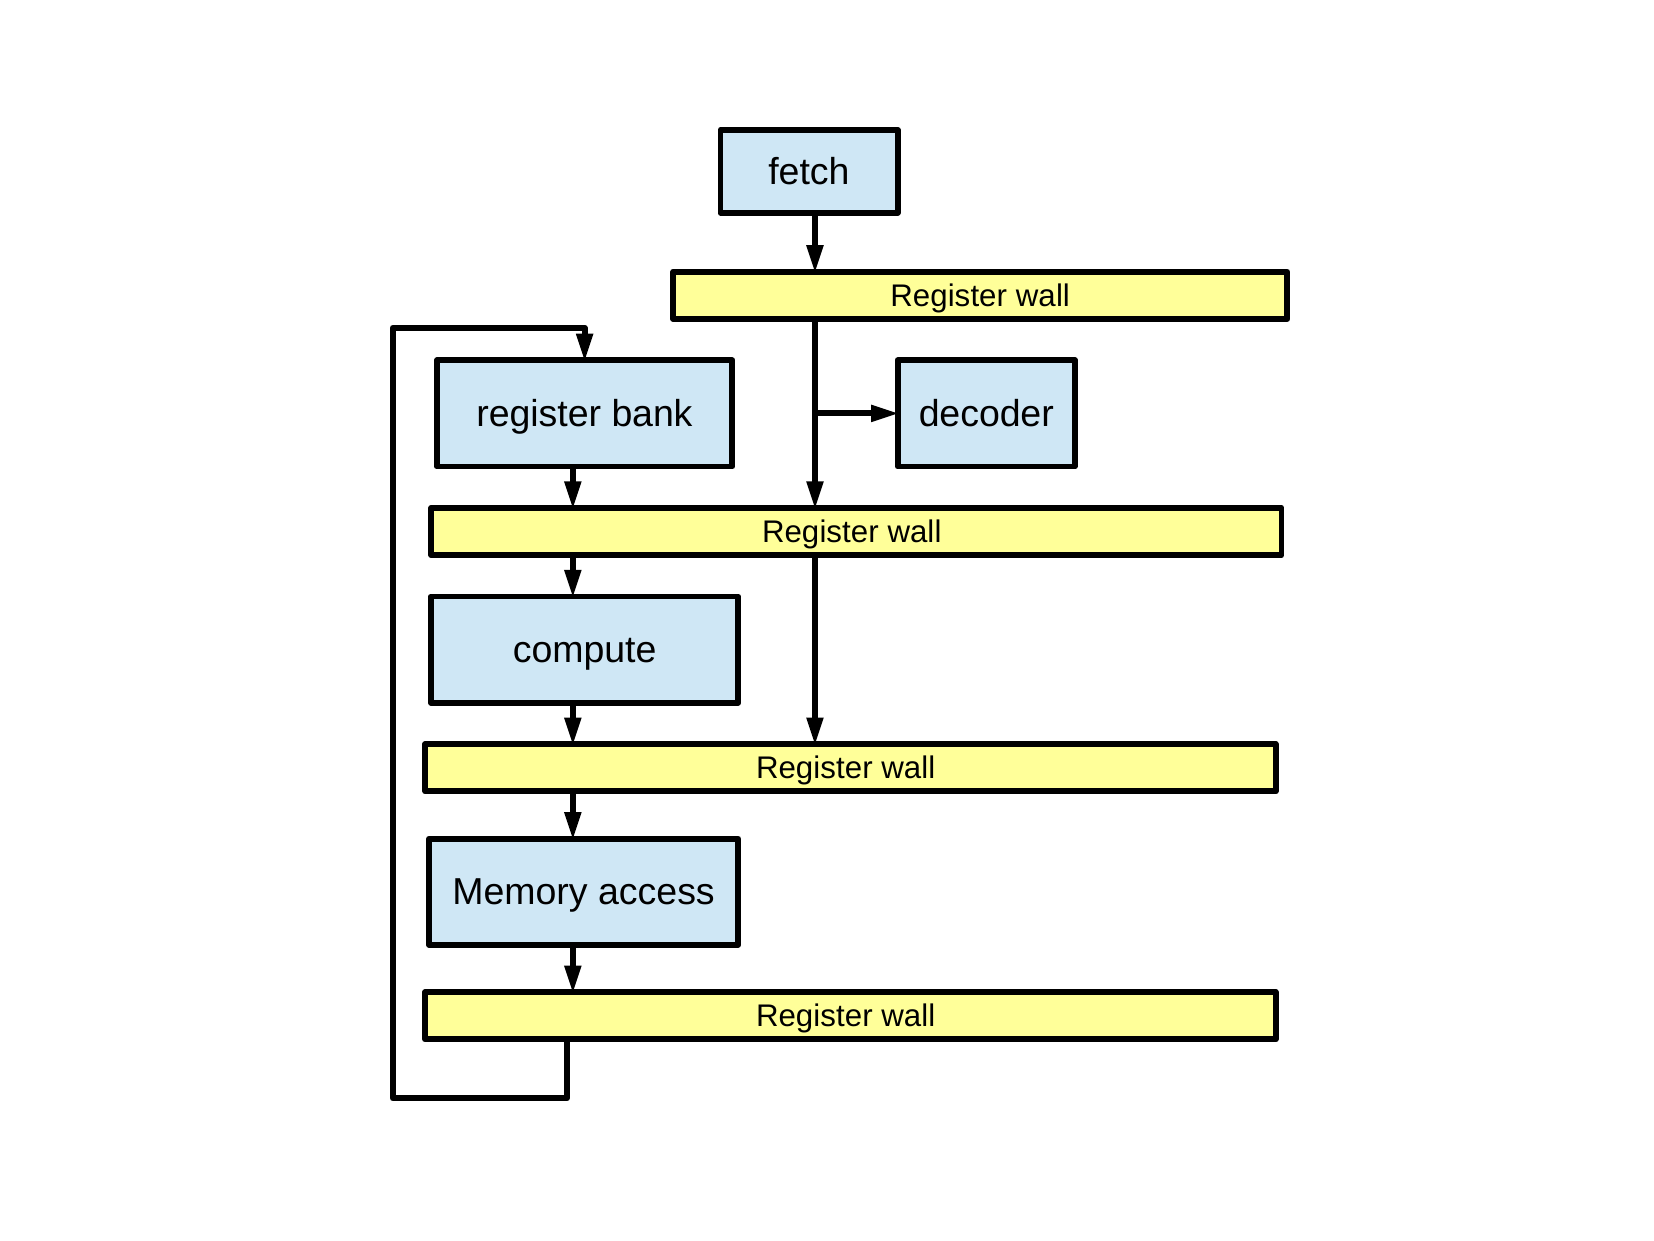

fetch
Register wall
register bank
decoder
Register wall
compute
Register wall
Memory access
Register wall